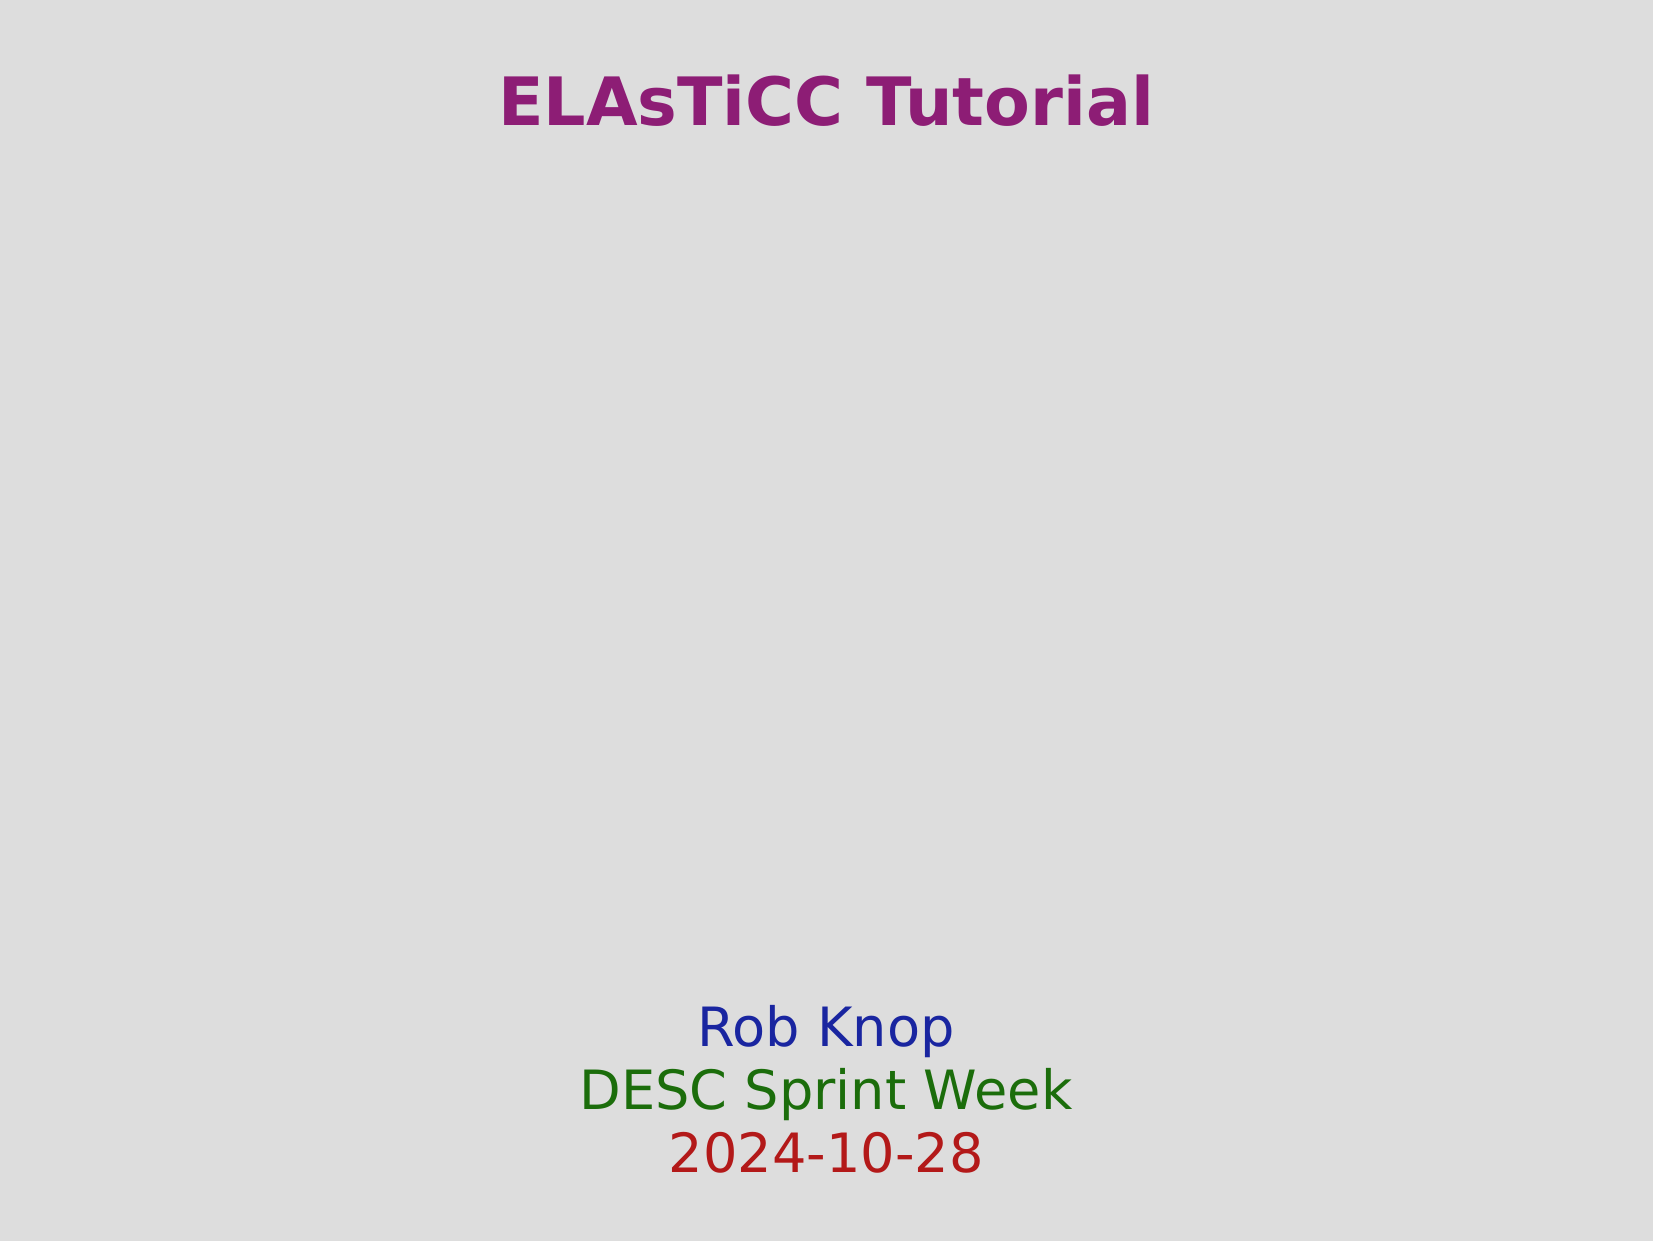

ELAsTiCC Tutorial
Rob Knop
DESC Sprint Week
2024-10-28